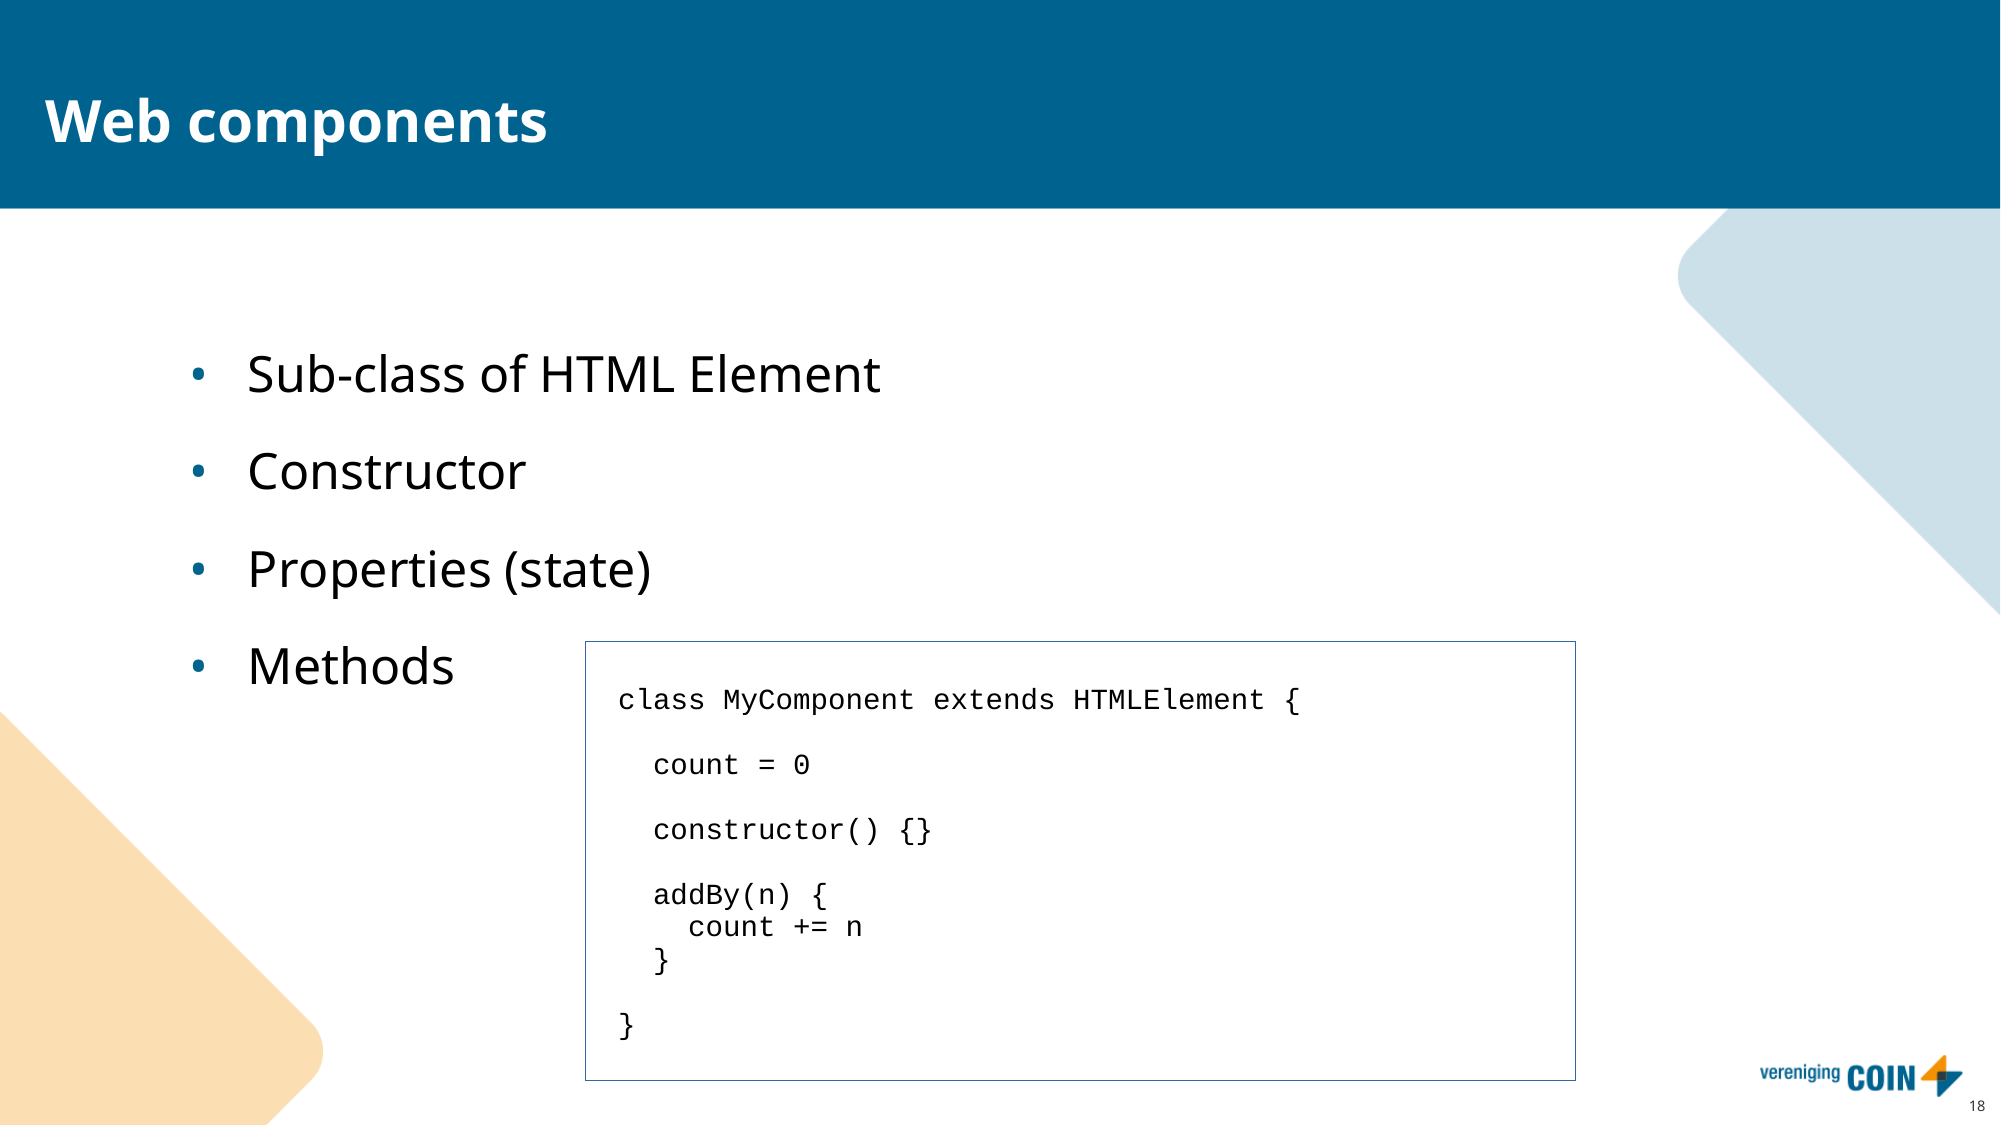

Web components
Sub-class of HTML Element
Constructor
Properties (state)
Methods
 class MyComponent extends HTMLElement {
 count = 0
 constructor() {}
 addBy(n) {
 count += n
 }
 }